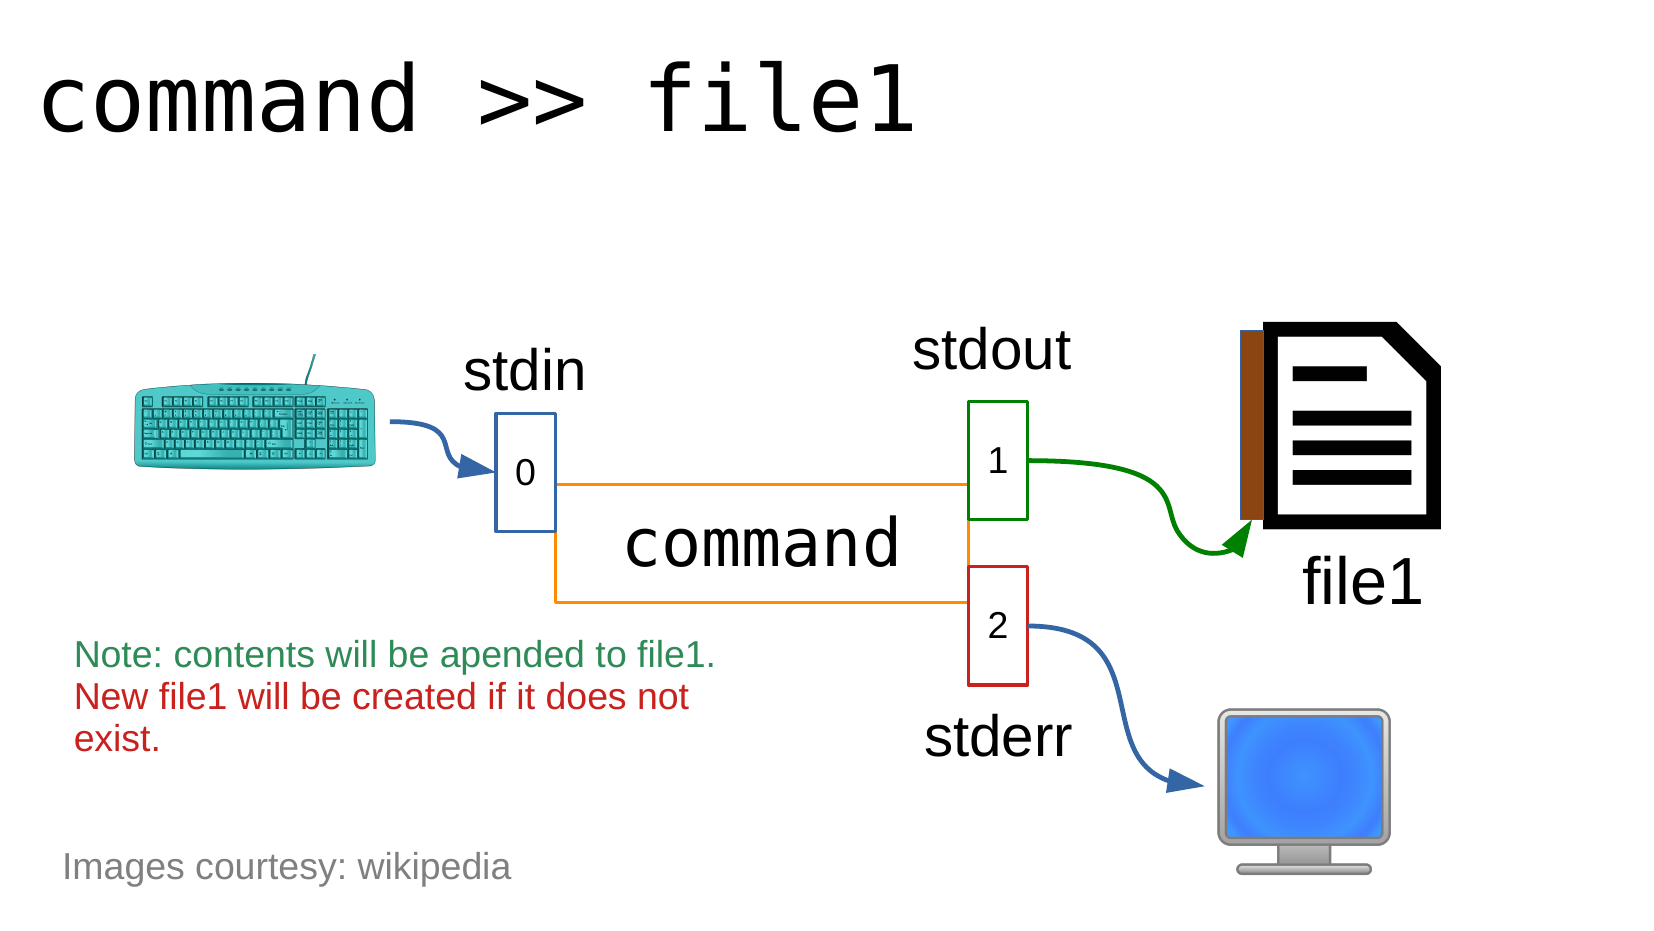

# command >> file1
stdout
stdin
1
0
command
file1
2
Note: contents will be apended to file1.
New file1 will be created if it does not exist.
stderr
Images courtesy: wikipedia